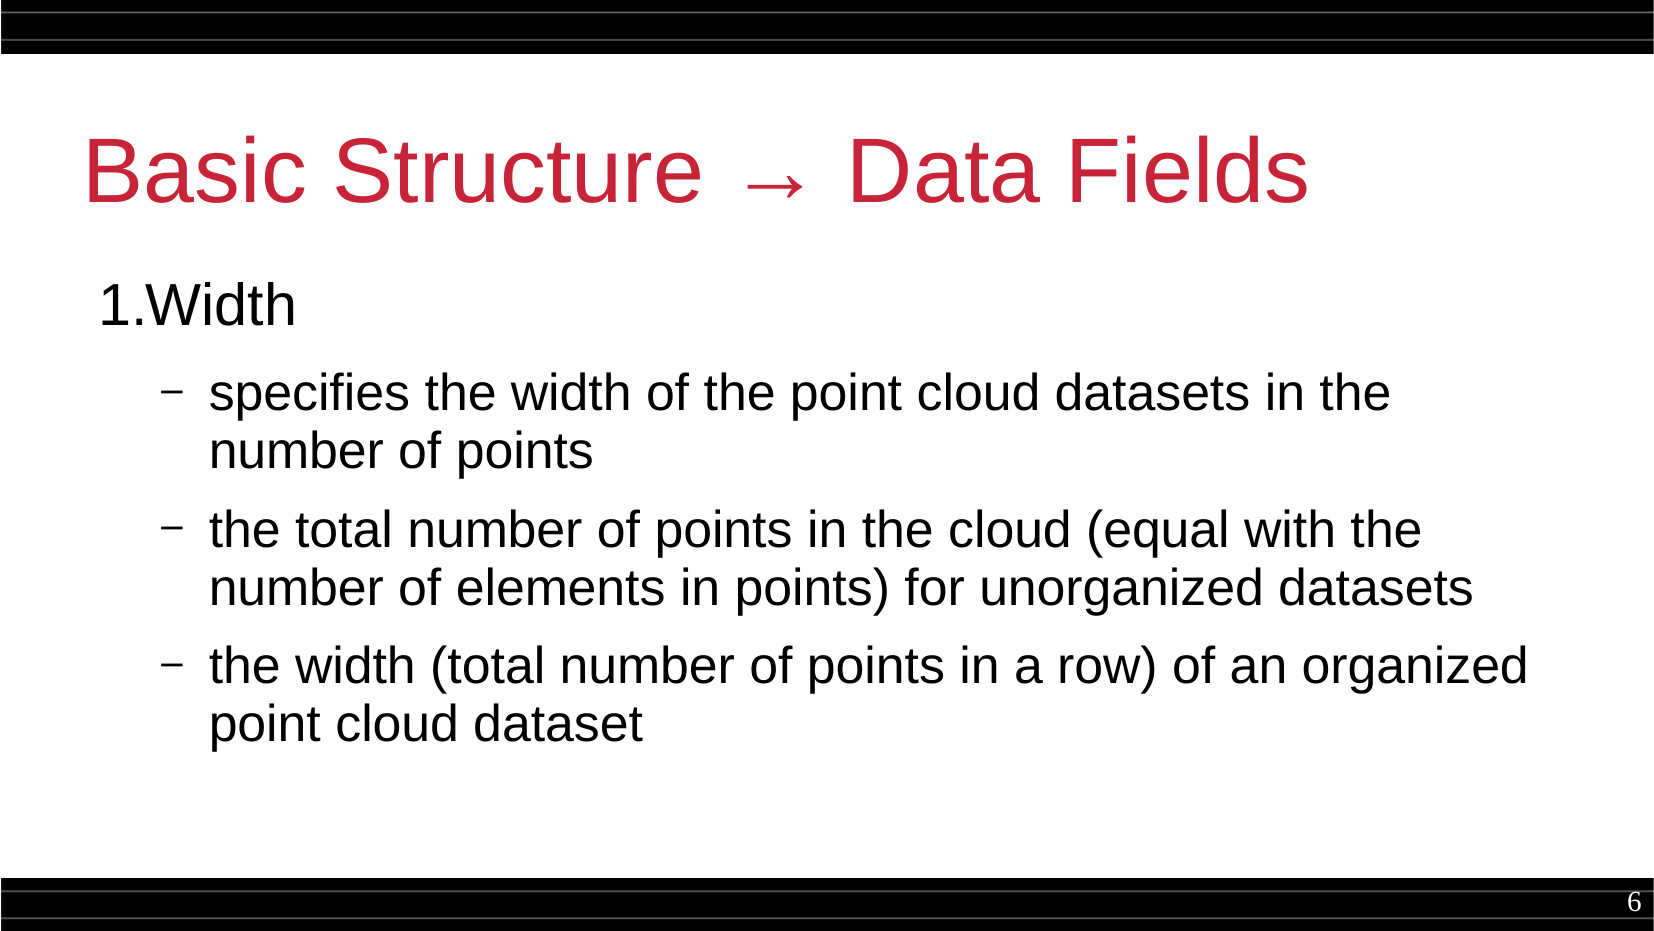

# Basic Structure → Data Fields
Width
specifies the width of the point cloud datasets in the number of points
the total number of points in the cloud (equal with the number of elements in points) for unorganized datasets
the width (total number of points in a row) of an organized point cloud dataset